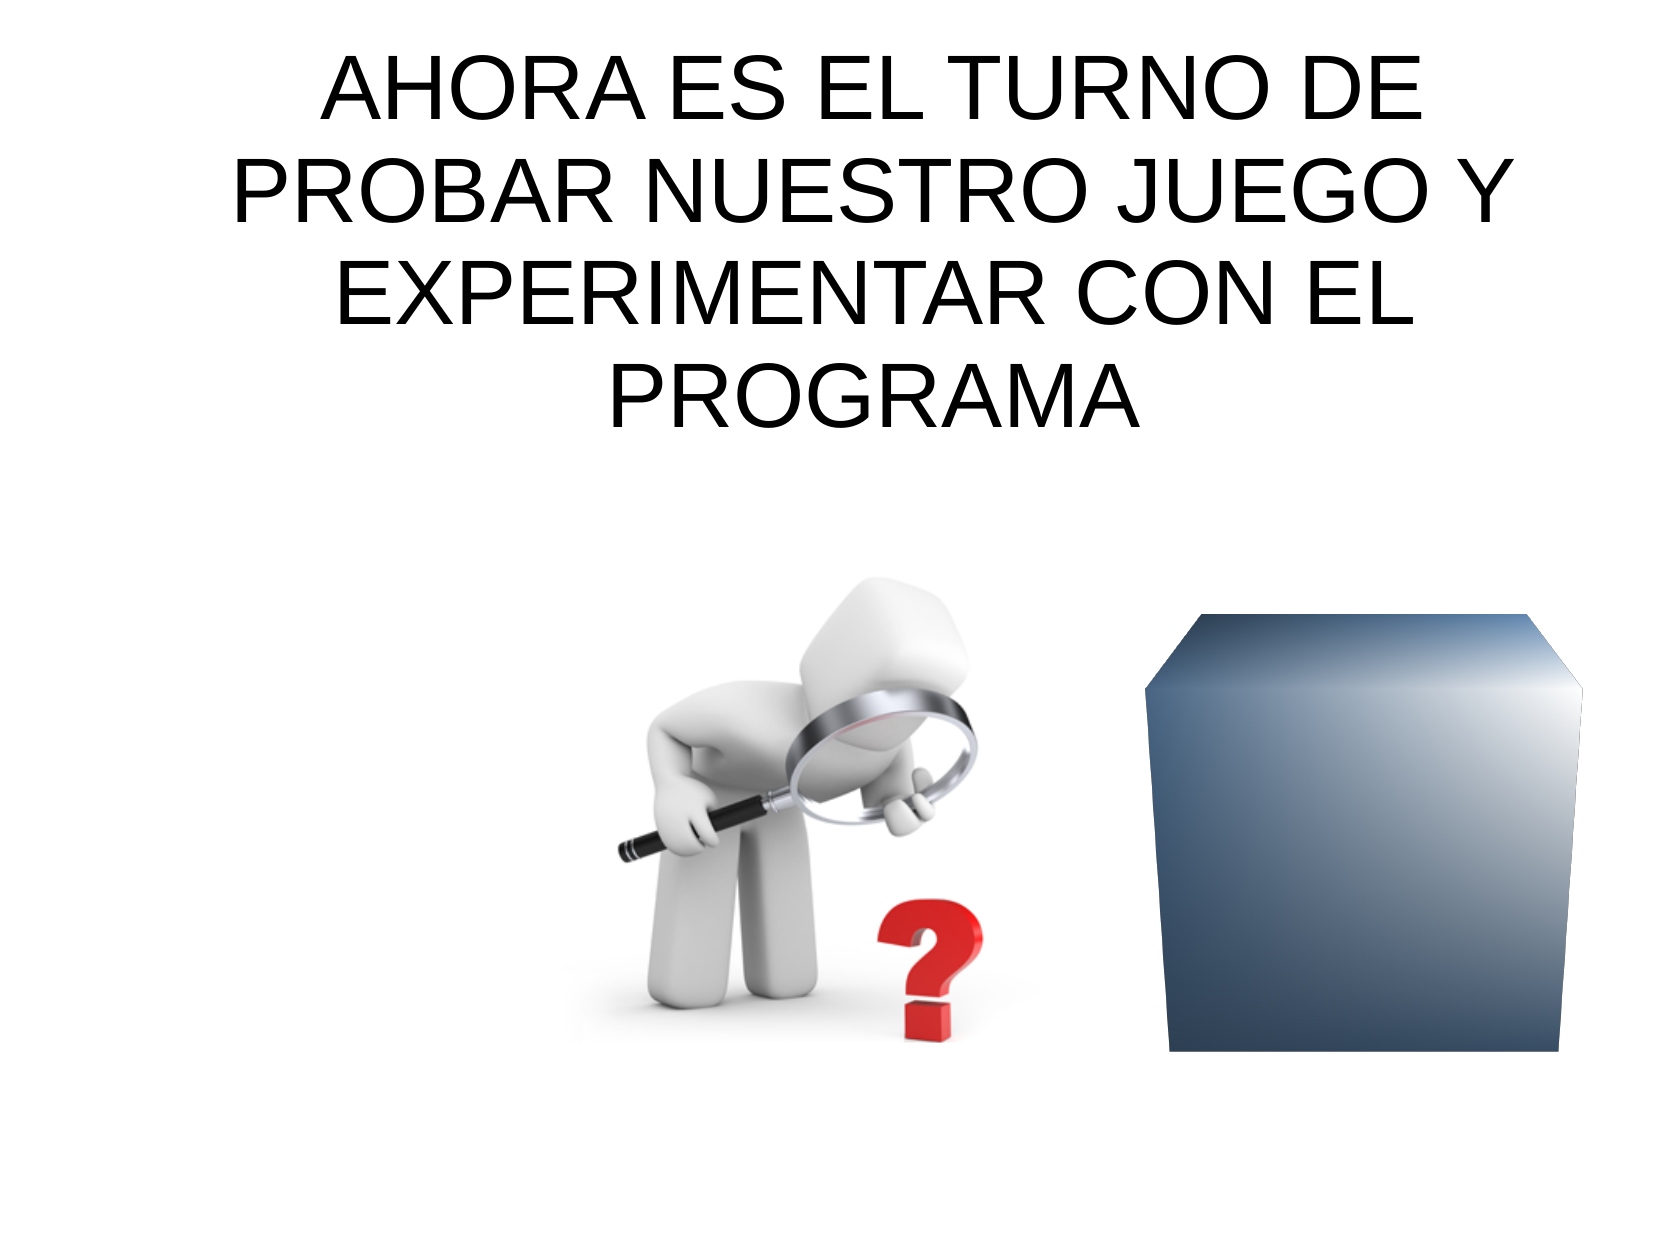

# AHORA ES EL TURNO DE PROBAR NUESTRO JUEGO Y EXPERIMENTAR CON EL PROGRAMA